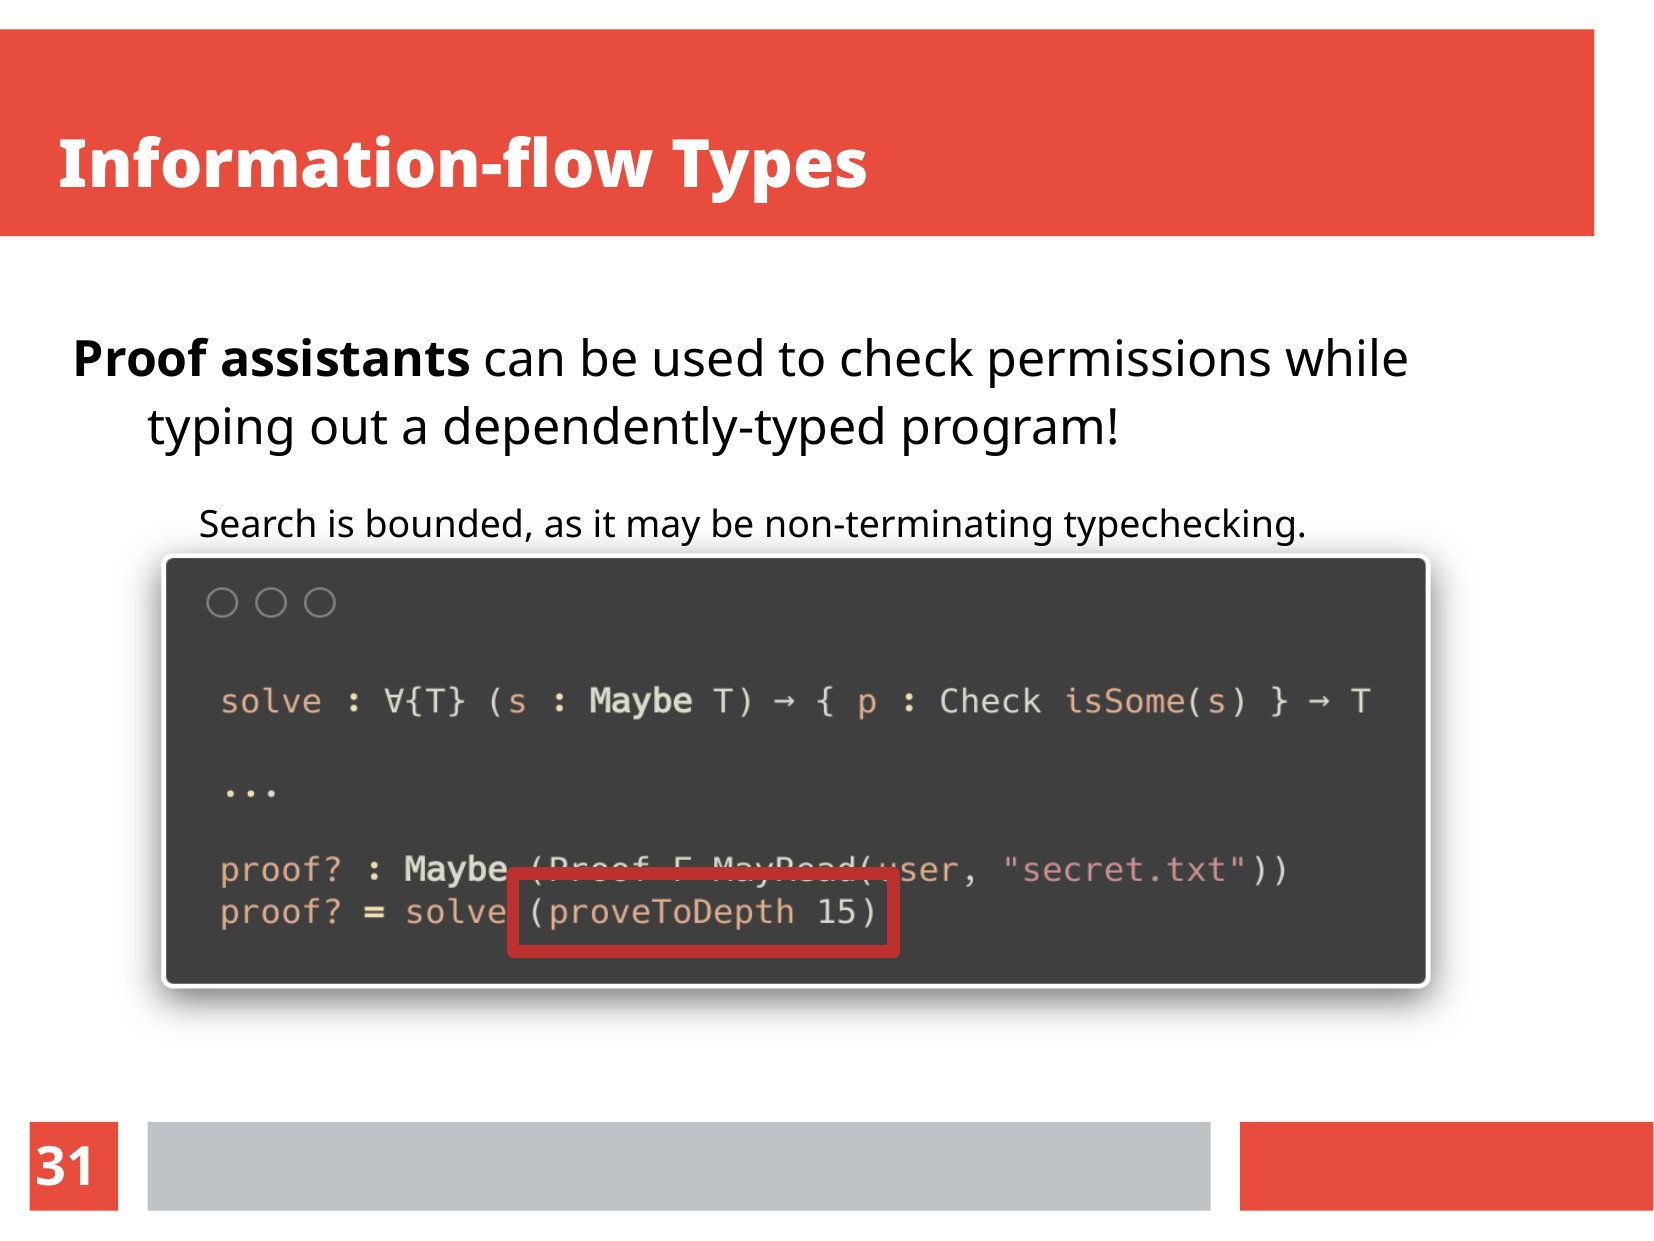

# Information-flow Types
Proof assistants can be used to check permissions while
	typing out a dependently-typed program!
Search is bounded, as it may be non-terminating typechecking.
31
96